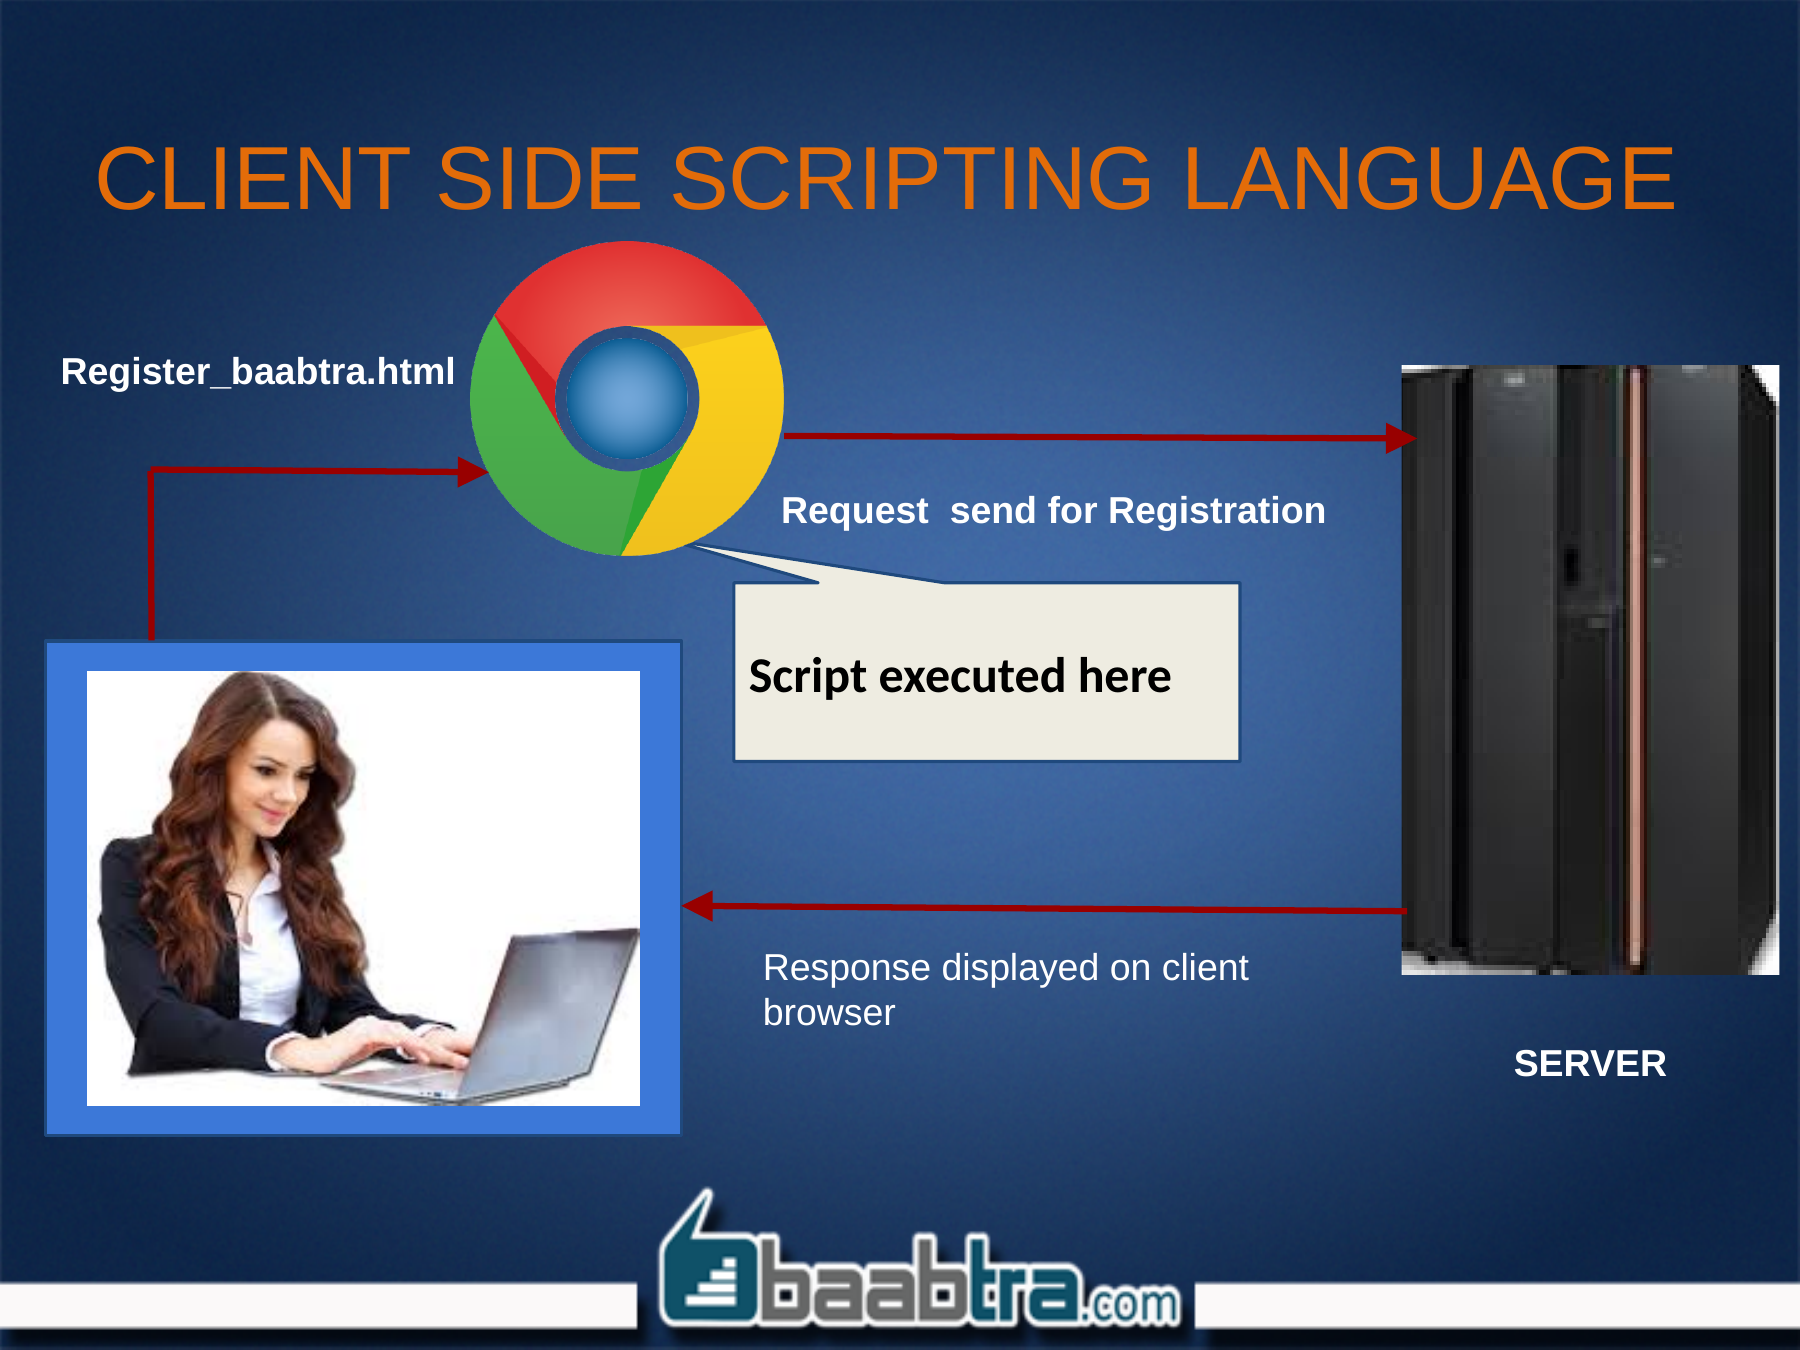

# CLIENT SIDE SCRIPTING LANGUAGE
Register_baabtra.html
Request send for Registration
Script executed here
Response displayed on client browser
SERVER